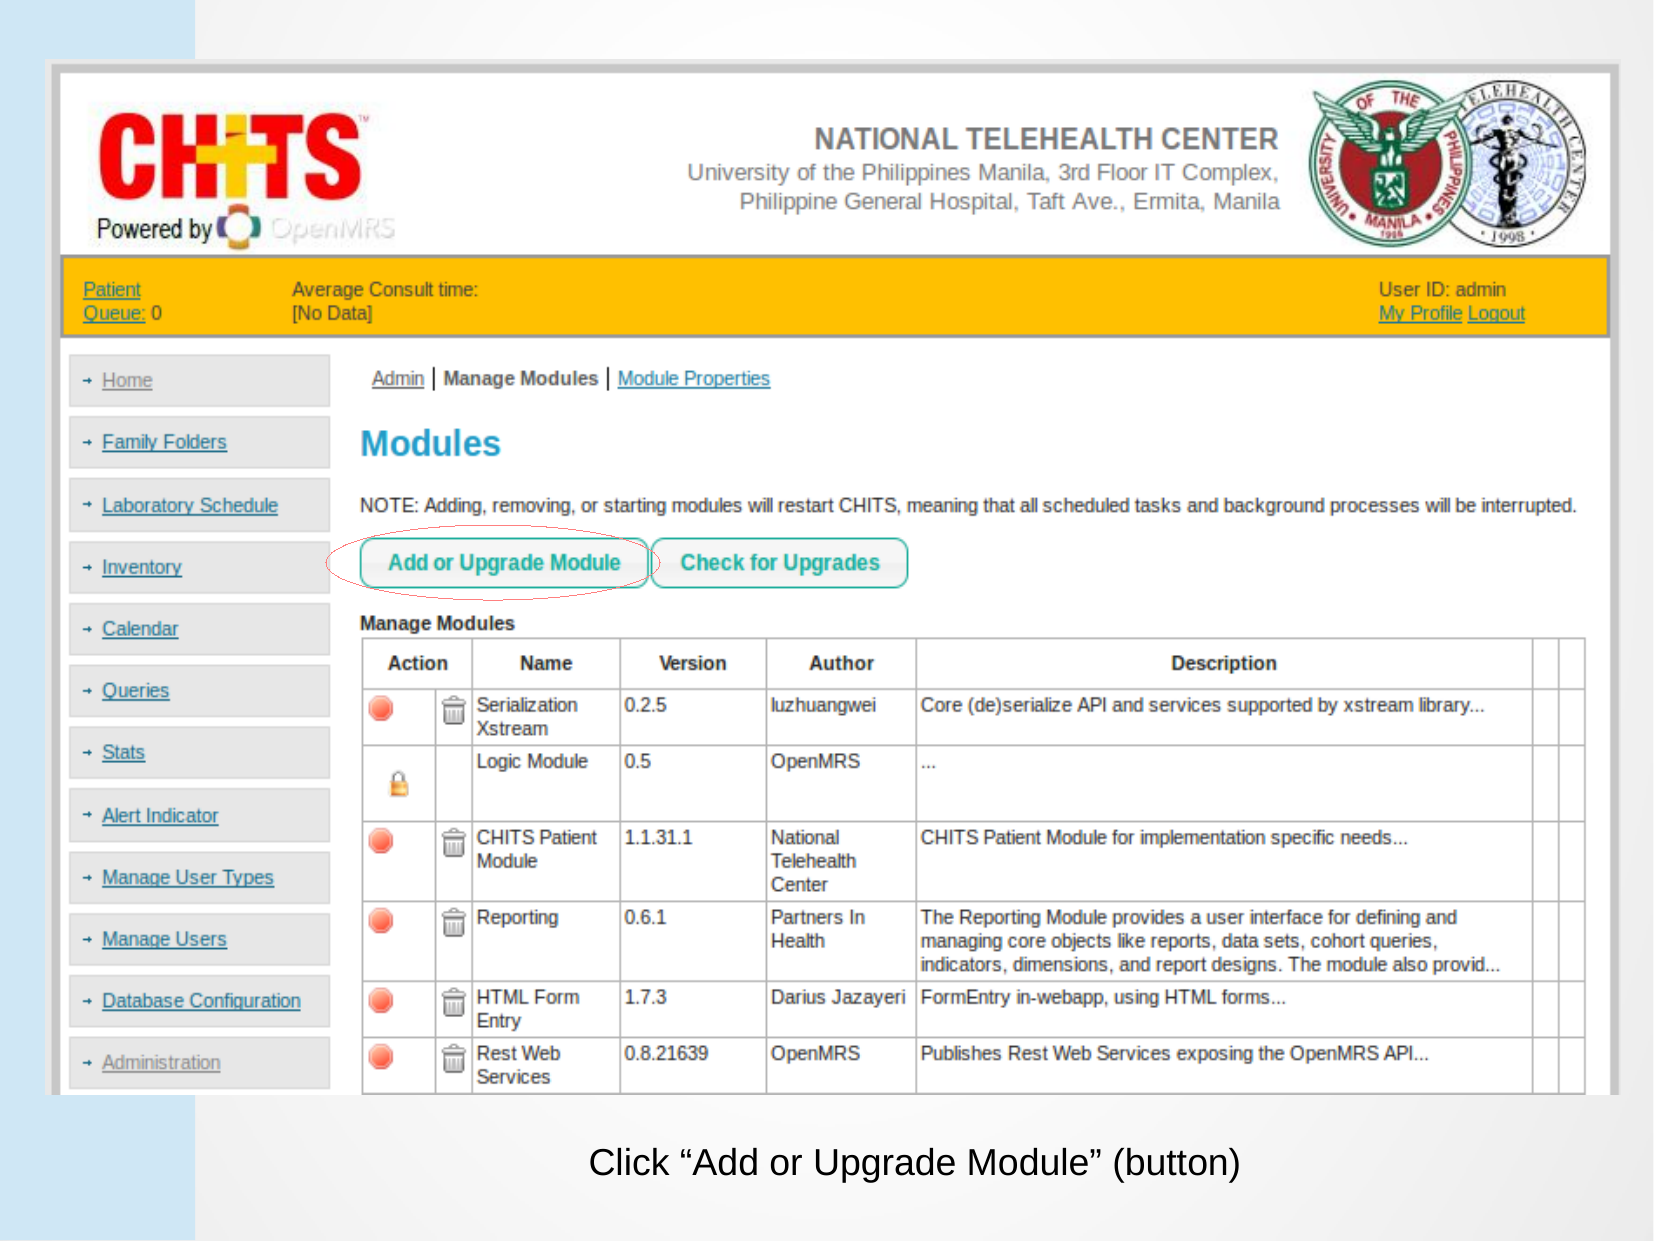

# Click “Add or Upgrade Module” (button)